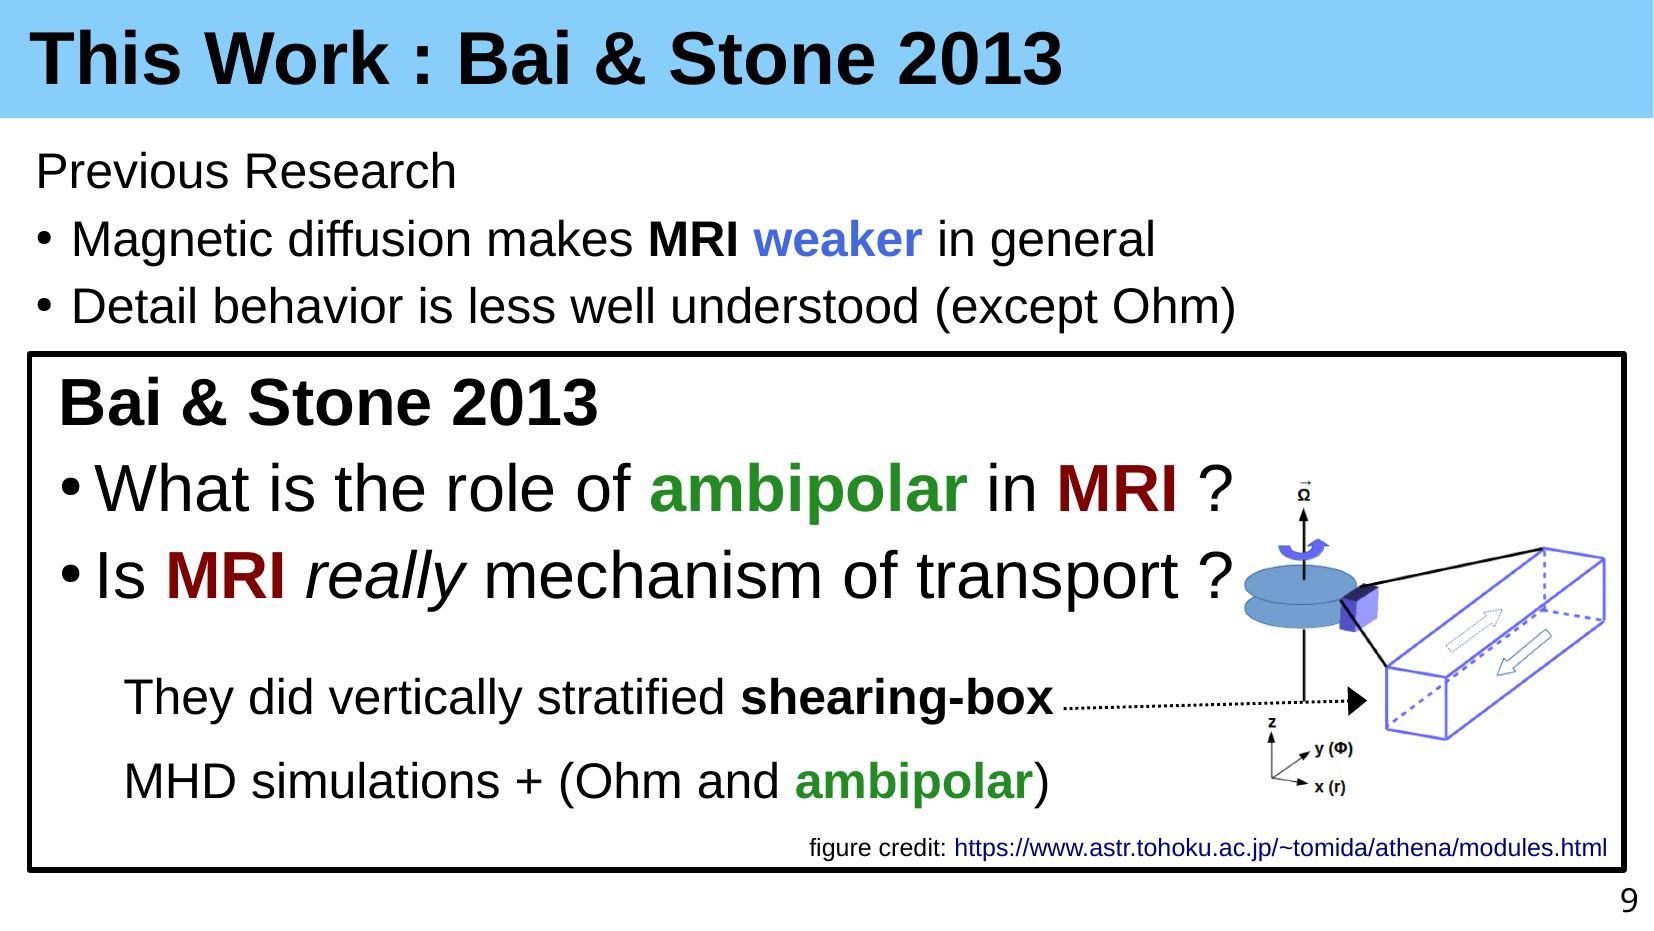

# This Work : Bai & Stone 2013
Previous Research
Magnetic diffusion makes MRI weaker in general
Detail behavior is less well understood (except Ohm)
Bai & Stone 2013
What is the role of ambipolar in MRI ?
Is MRI really mechanism of transport ?
They did vertically stratified shearing-box
MHD simulations + (Ohm and ambipolar)
figure credit: https://www.astr.tohoku.ac.jp/~tomida/athena/modules.html